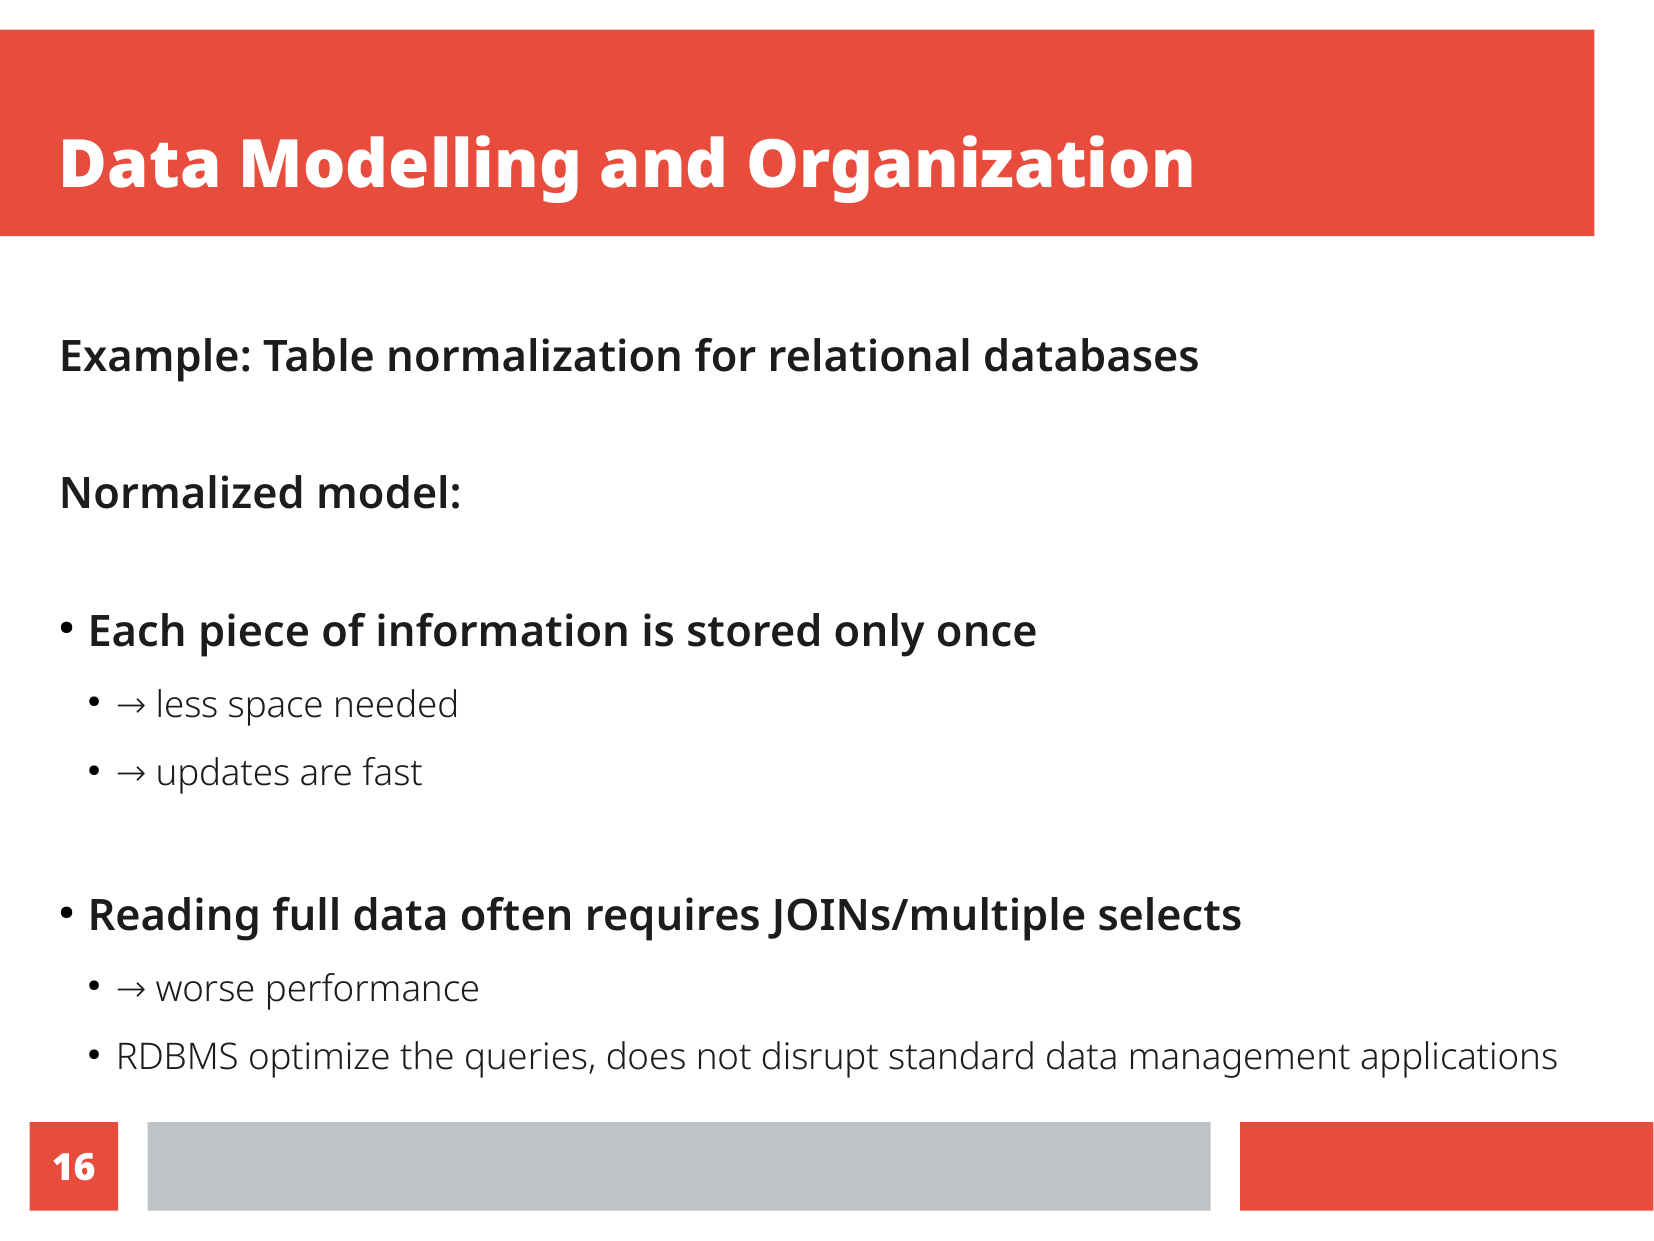

# Data Modelling and Organization
Example: Table normalization for relational databases
Normalized model:
Each piece of information is stored only once
→ less space needed
→ updates are fast
Reading full data often requires JOINs/multiple selects
→ worse performance
RDBMS optimize the queries, does not disrupt standard data management applications
16